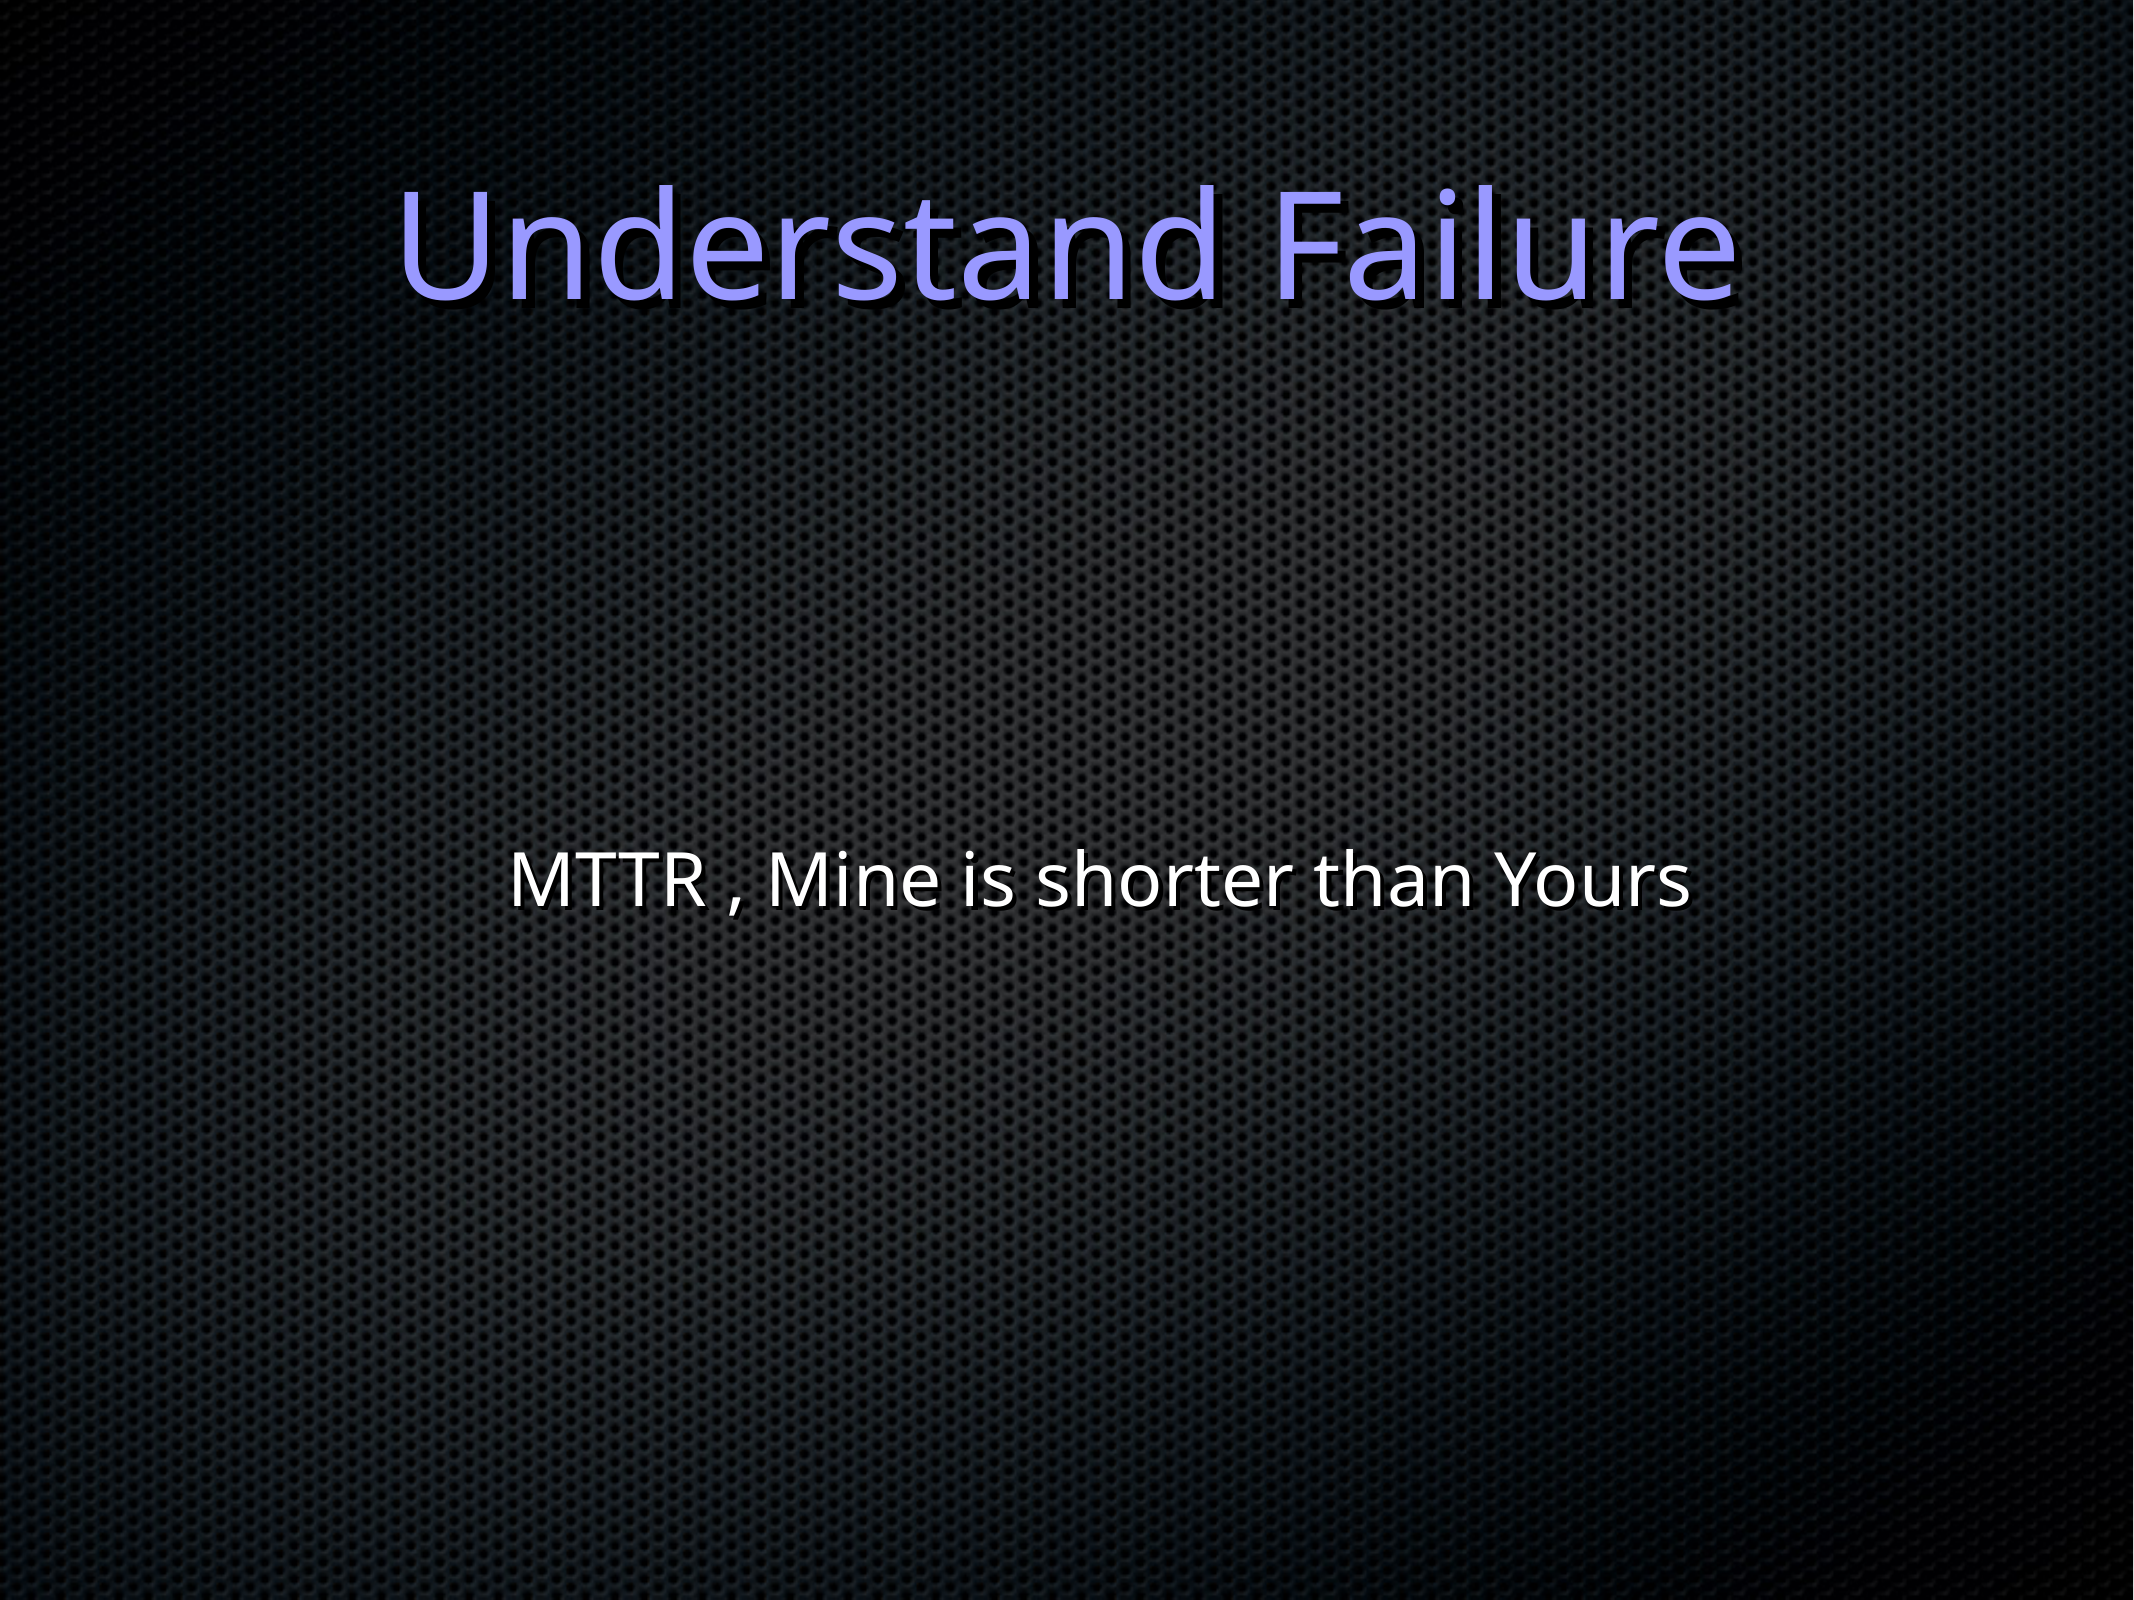

# Understand Failure
MTTR , Mine is shorter than Yours